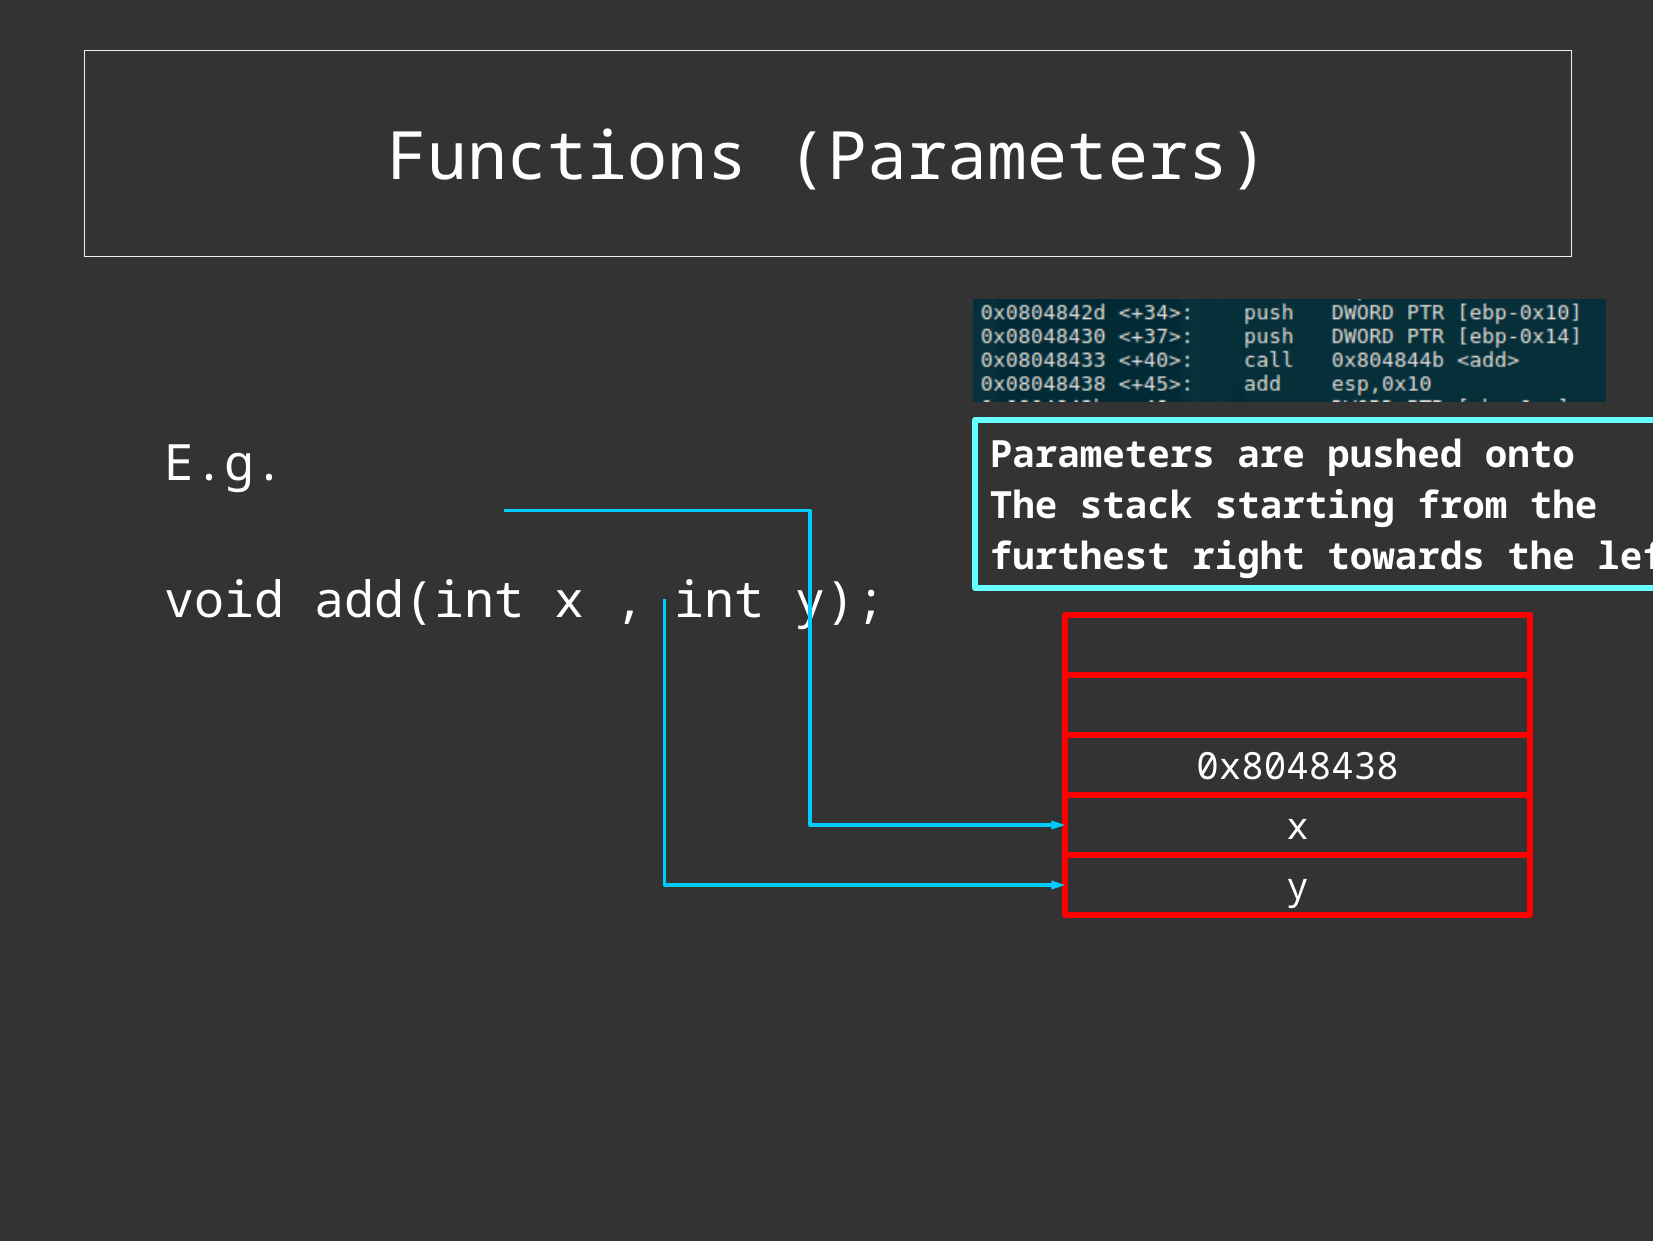

Functions (Parameters)
E.g.
void add(int x , int y);
Parameters are pushed onto
The stack starting from the
furthest right towards the left
0x8048438
x
y